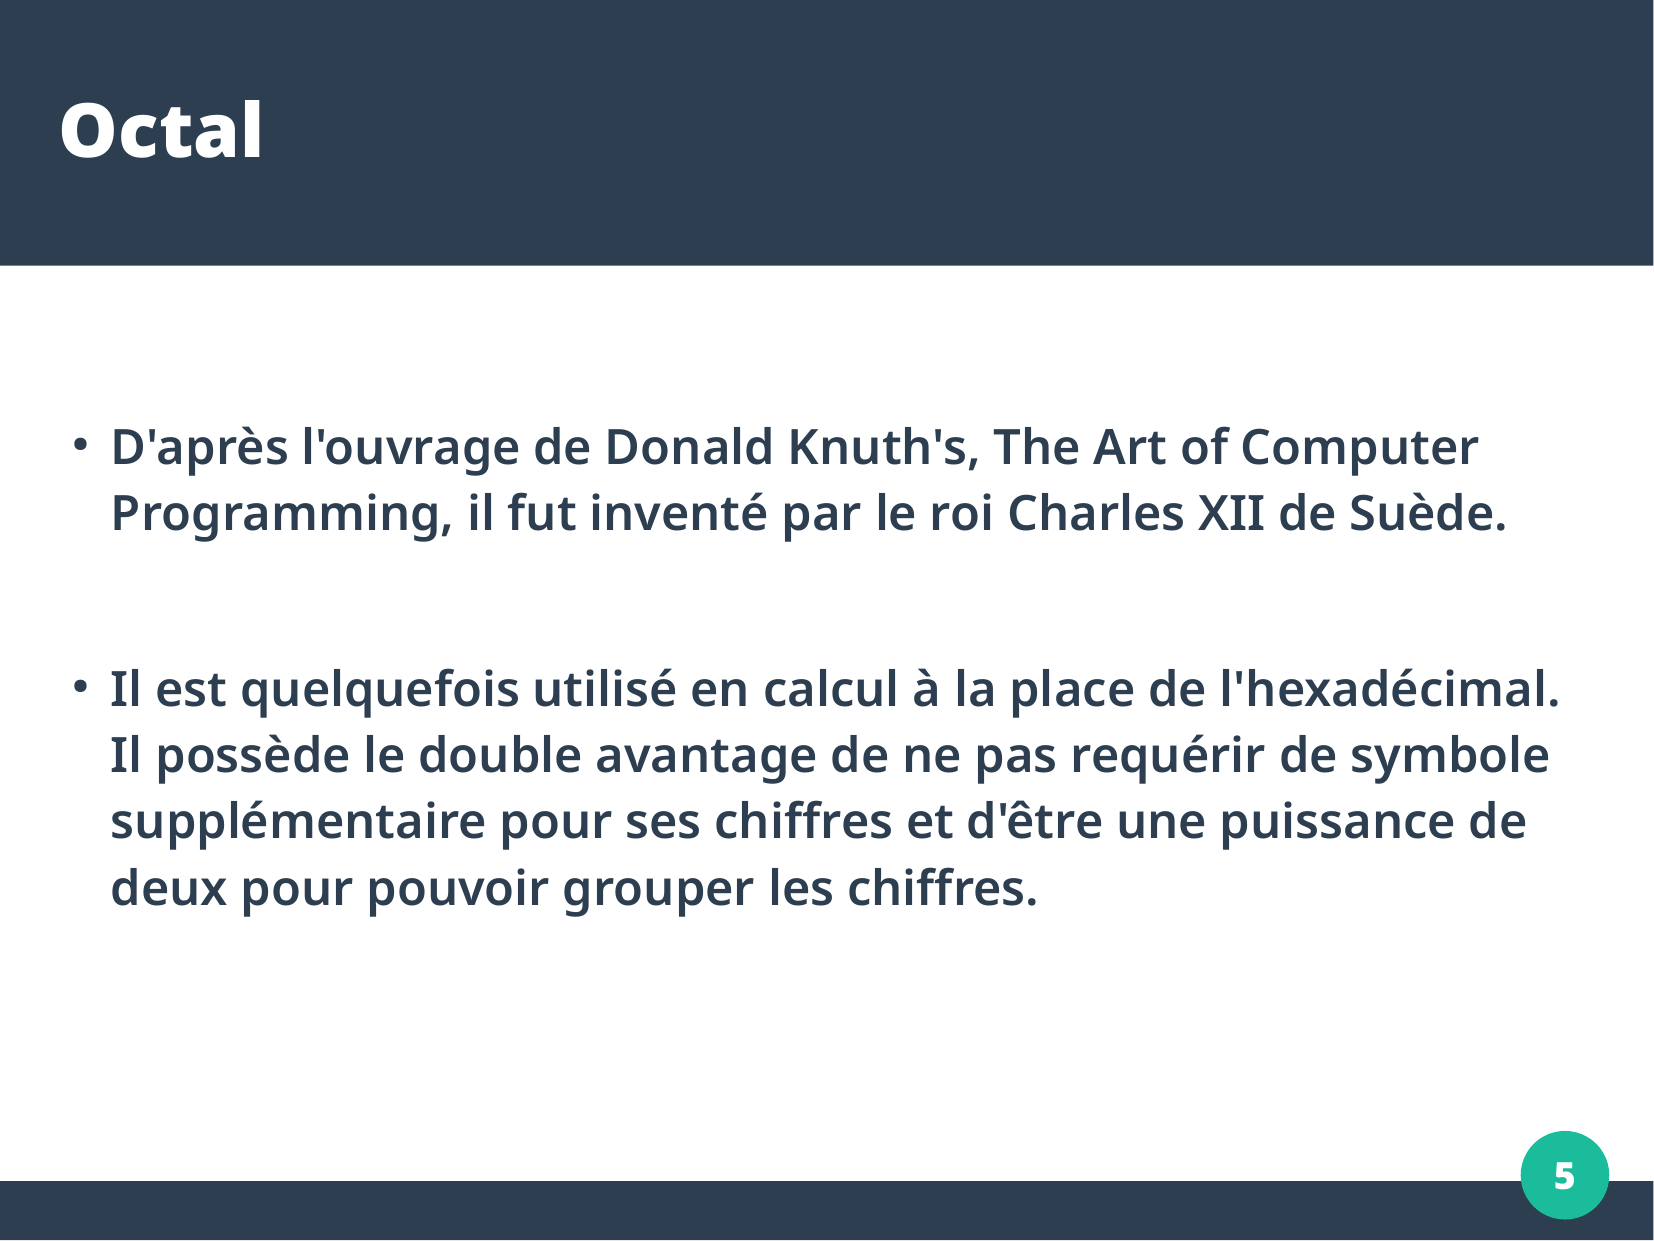

# Octal
D'après l'ouvrage de Donald Knuth's, The Art of Computer Programming, il fut inventé par le roi Charles XII de Suède.
Il est quelquefois utilisé en calcul à la place de l'hexadécimal. Il possède le double avantage de ne pas requérir de symbole supplémentaire pour ses chiffres et d'être une puissance de deux pour pouvoir grouper les chiffres.
5